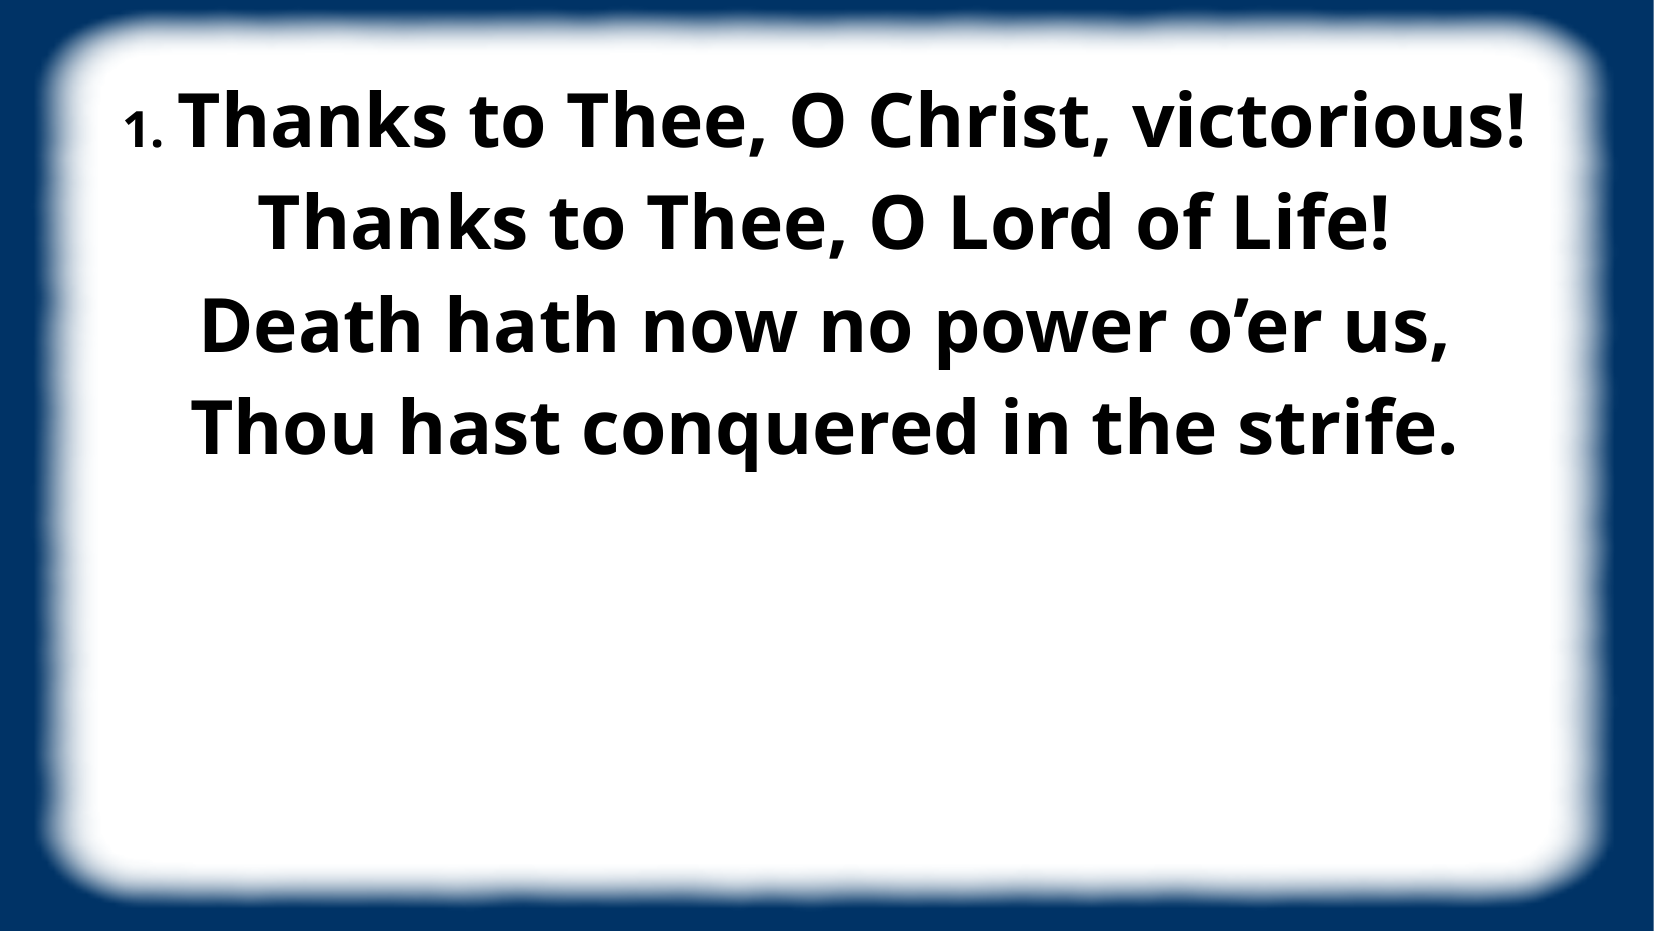

1. Thanks to Thee, O Christ, victorious!
Thanks to Thee, O Lord of Life!
Death hath now no power o’er us,
Thou hast conquered in the strife.